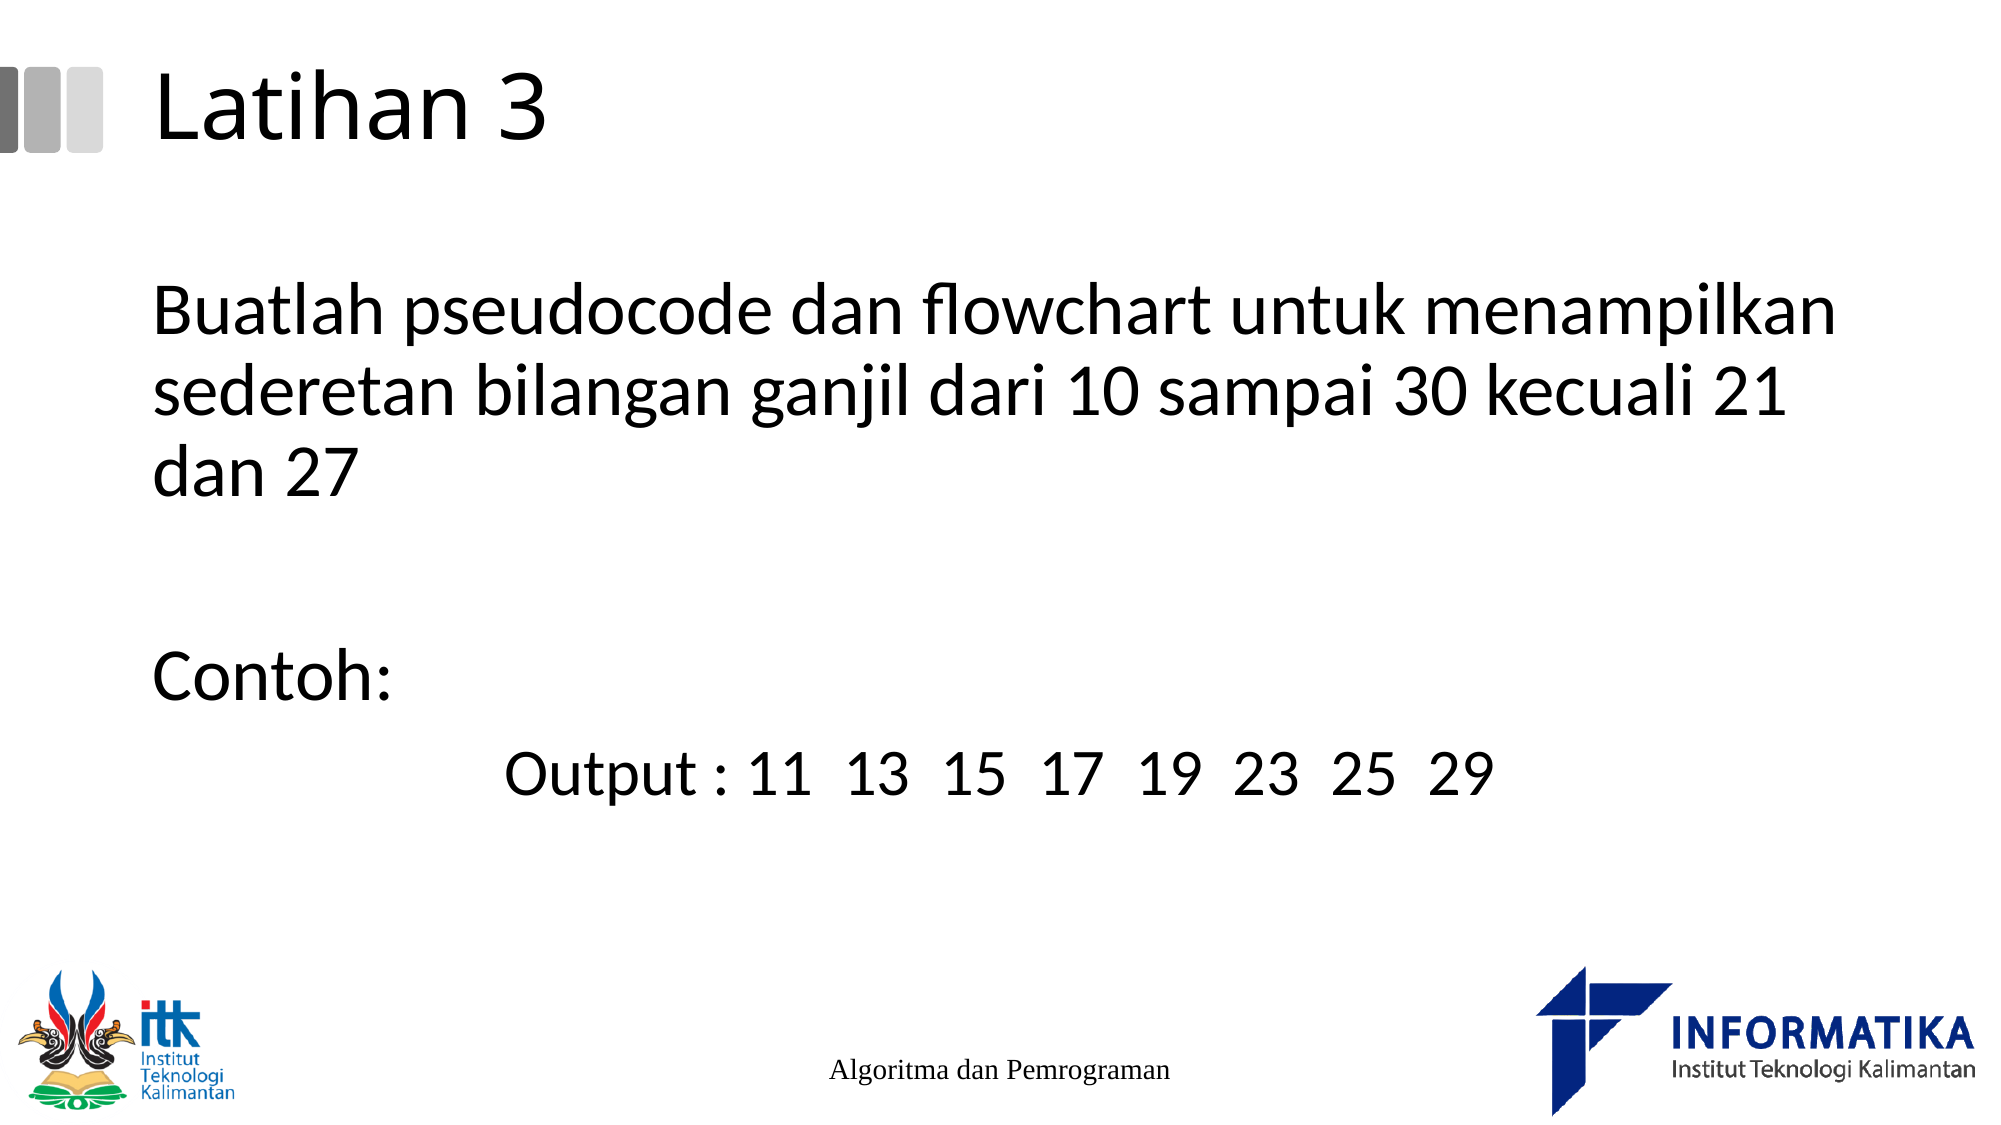

# Latihan 3
Buatlah pseudocode dan flowchart untuk menampilkan sederetan bilangan ganjil dari 10 sampai 30 kecuali 21 dan 27
Contoh:
Output : 11 13 15 17 19 23 25 29
Algoritma dan Pemrograman